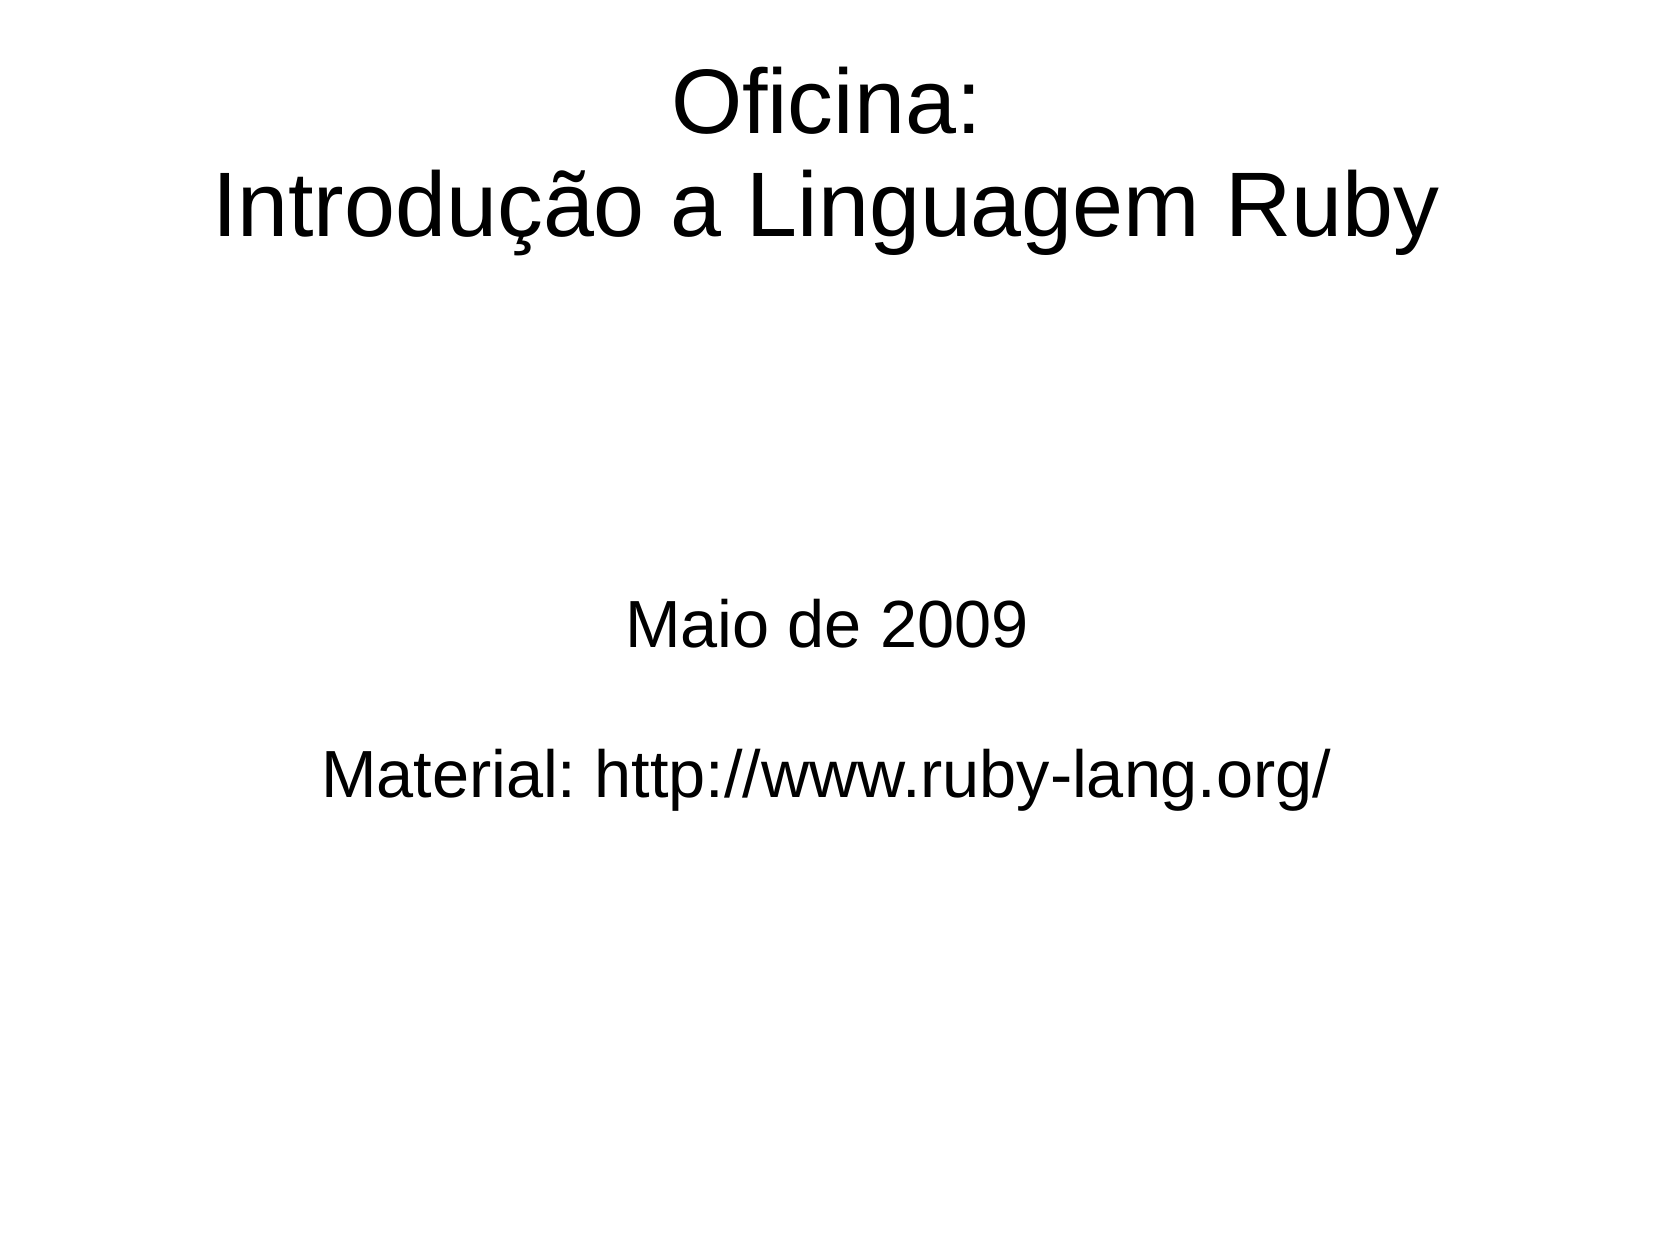

# Oficina: Introdução a Linguagem Ruby
Maio de 2009
Material: http://www.ruby-lang.org/